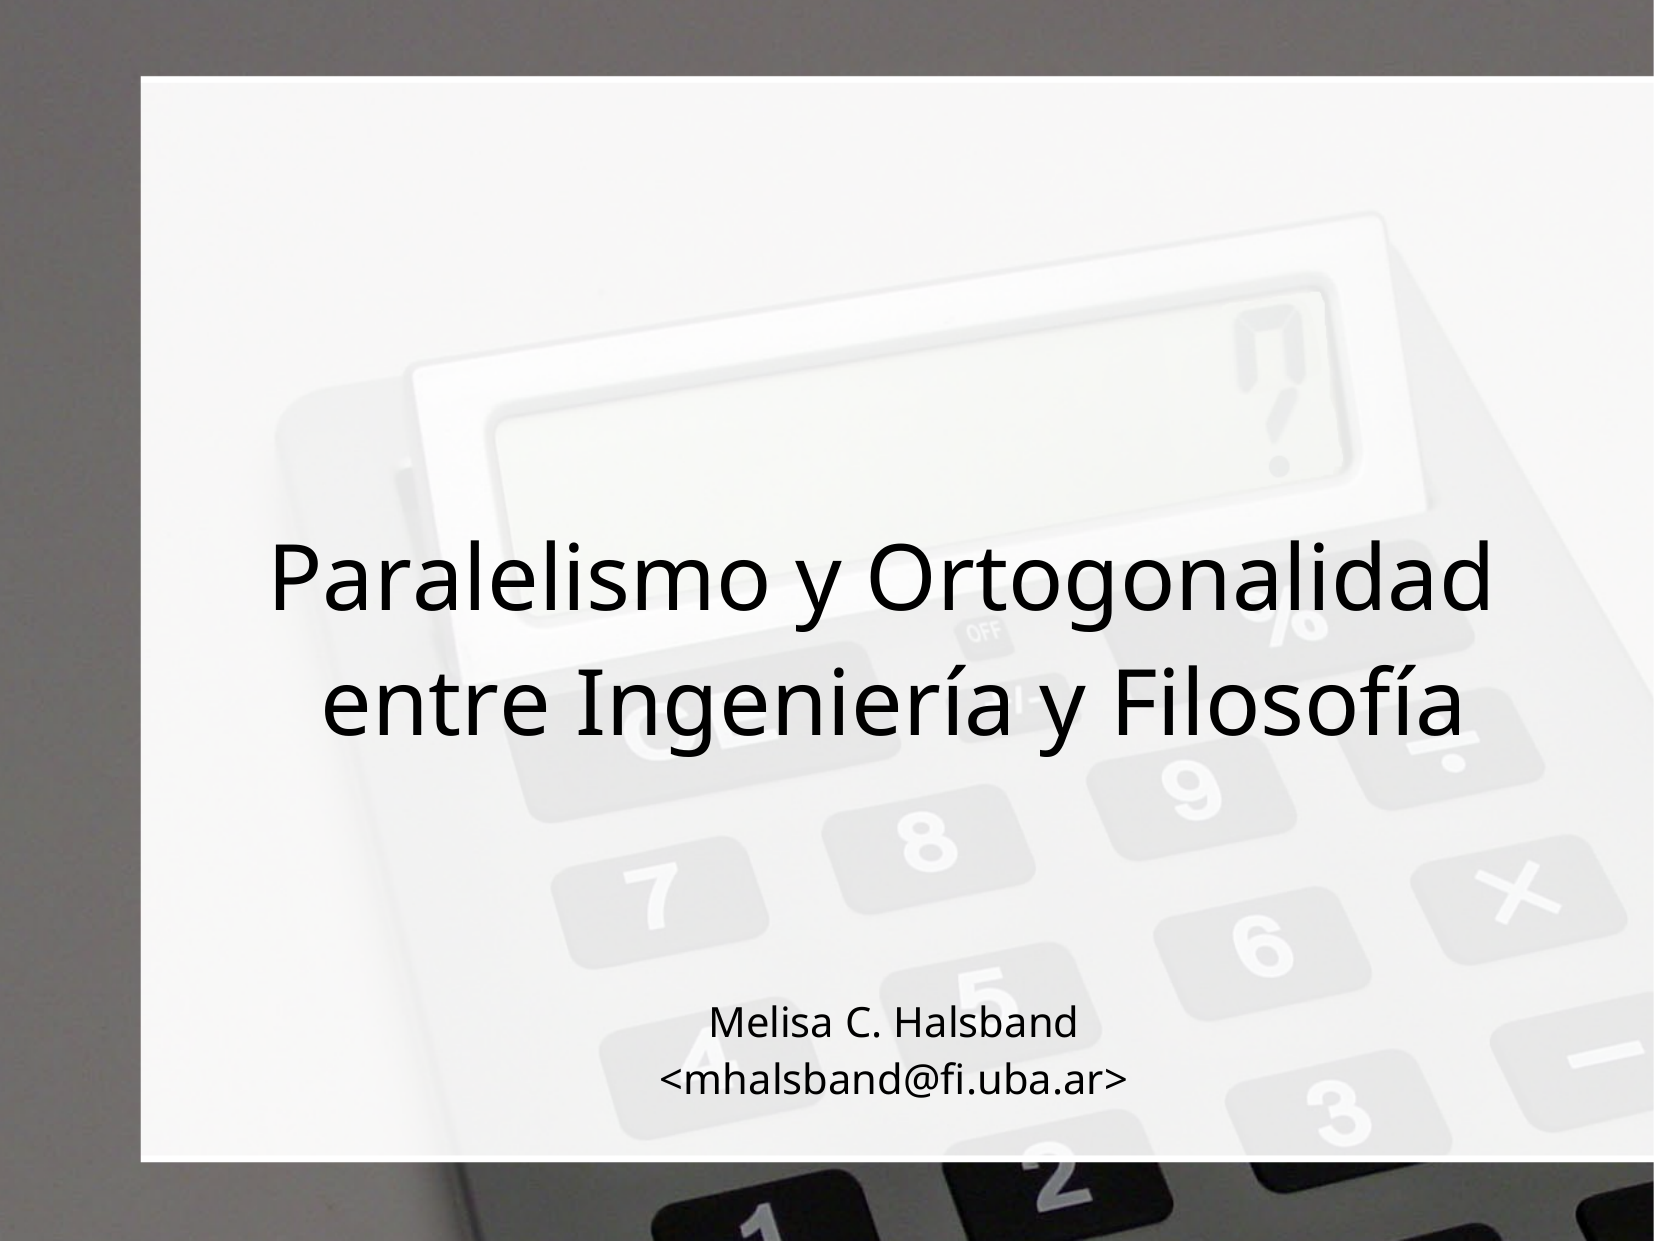

# Paralelismo y Ortogonalidad entre Ingeniería y Filosofía
Melisa C. Halsband
<mhalsband@fi.uba.ar>